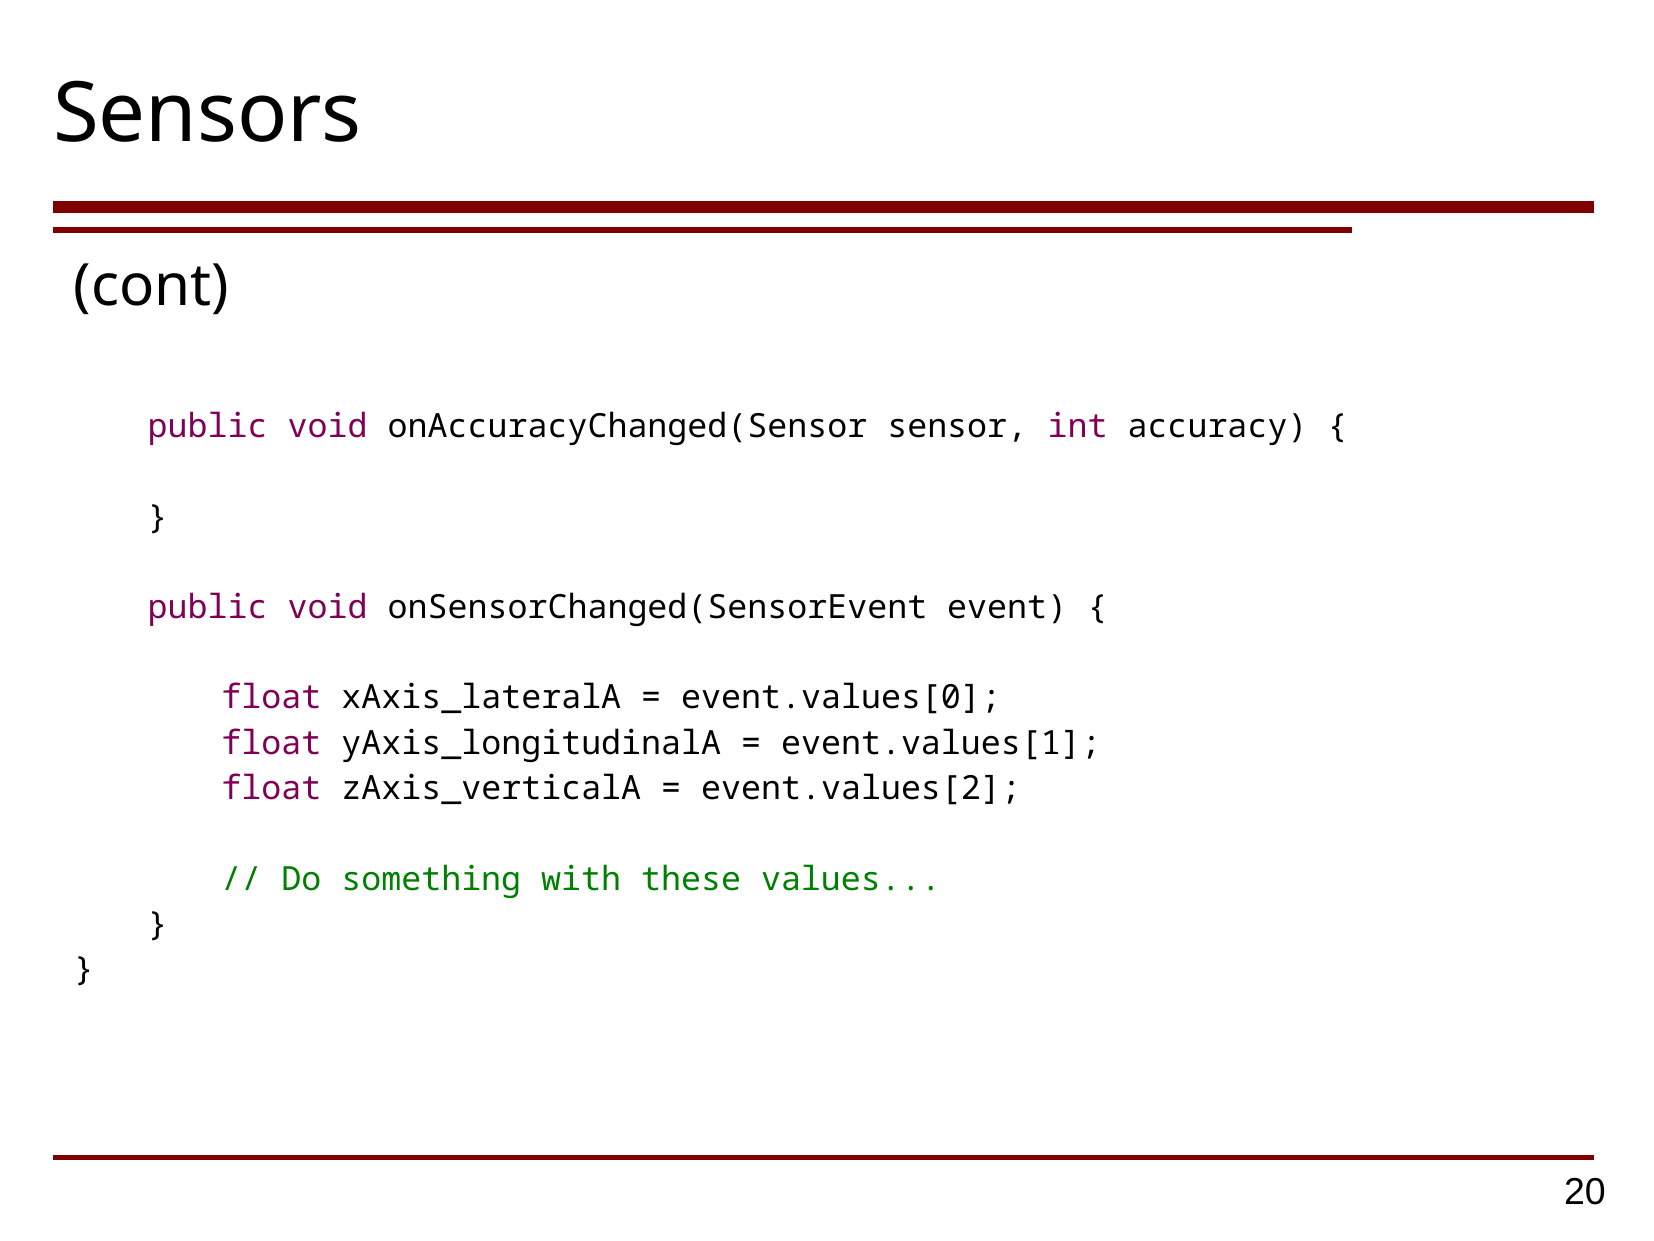

# Sensors
(cont)
	public void onAccuracyChanged(Sensor sensor, int accuracy) {
	}
	public void onSensorChanged(SensorEvent event) {
		float xAxis_lateralA = event.values[0];
		float yAxis_longitudinalA = event.values[1];
		float zAxis_verticalA = event.values[2];
		// Do something with these values...
	}
}